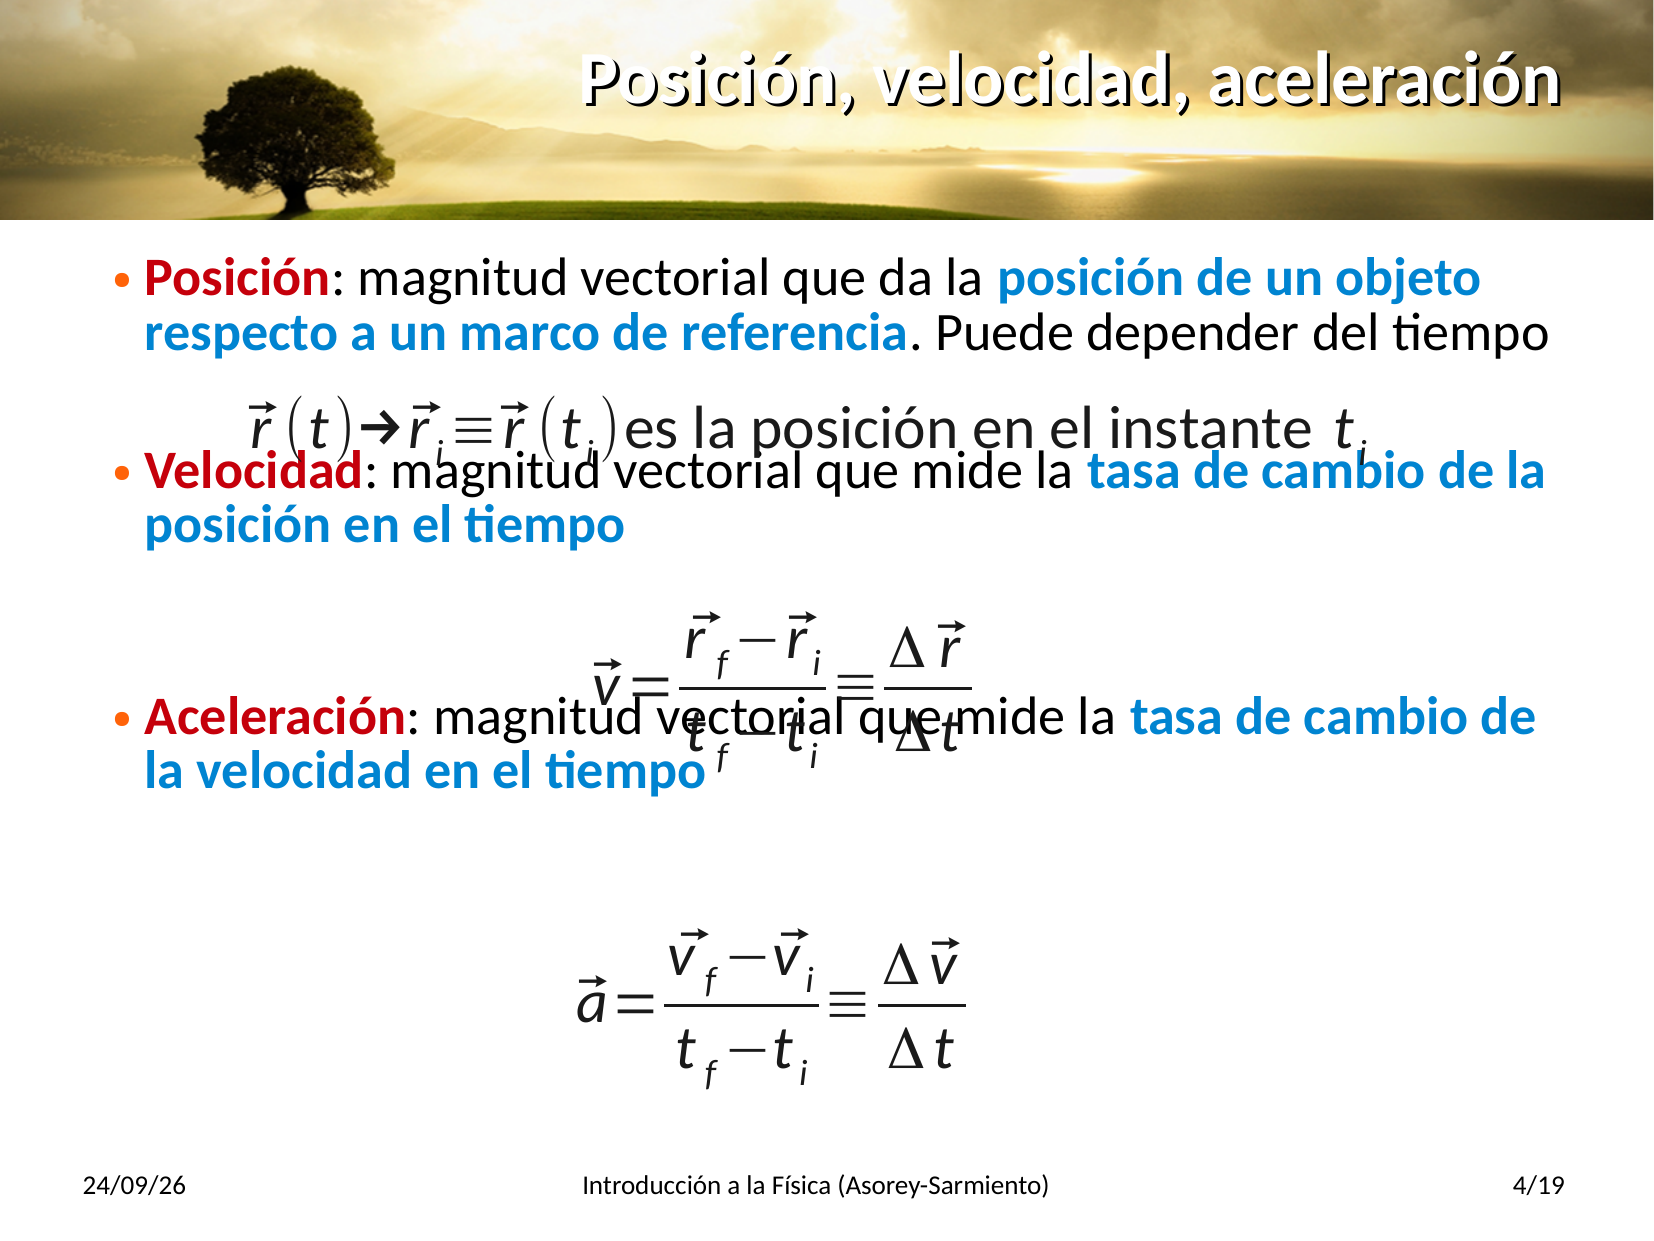

# Posición, velocidad, aceleración
Posición: magnitud vectorial que da la posición de un objeto respecto a un marco de referencia. Puede depender del tiempo
Velocidad: magnitud vectorial que mide la tasa de cambio de la posición en el tiempo
Aceleración: magnitud vectorial que mide la tasa de cambio de la velocidad en el tiempo
Introducción a la Física (Asorey-Sarmiento)
4